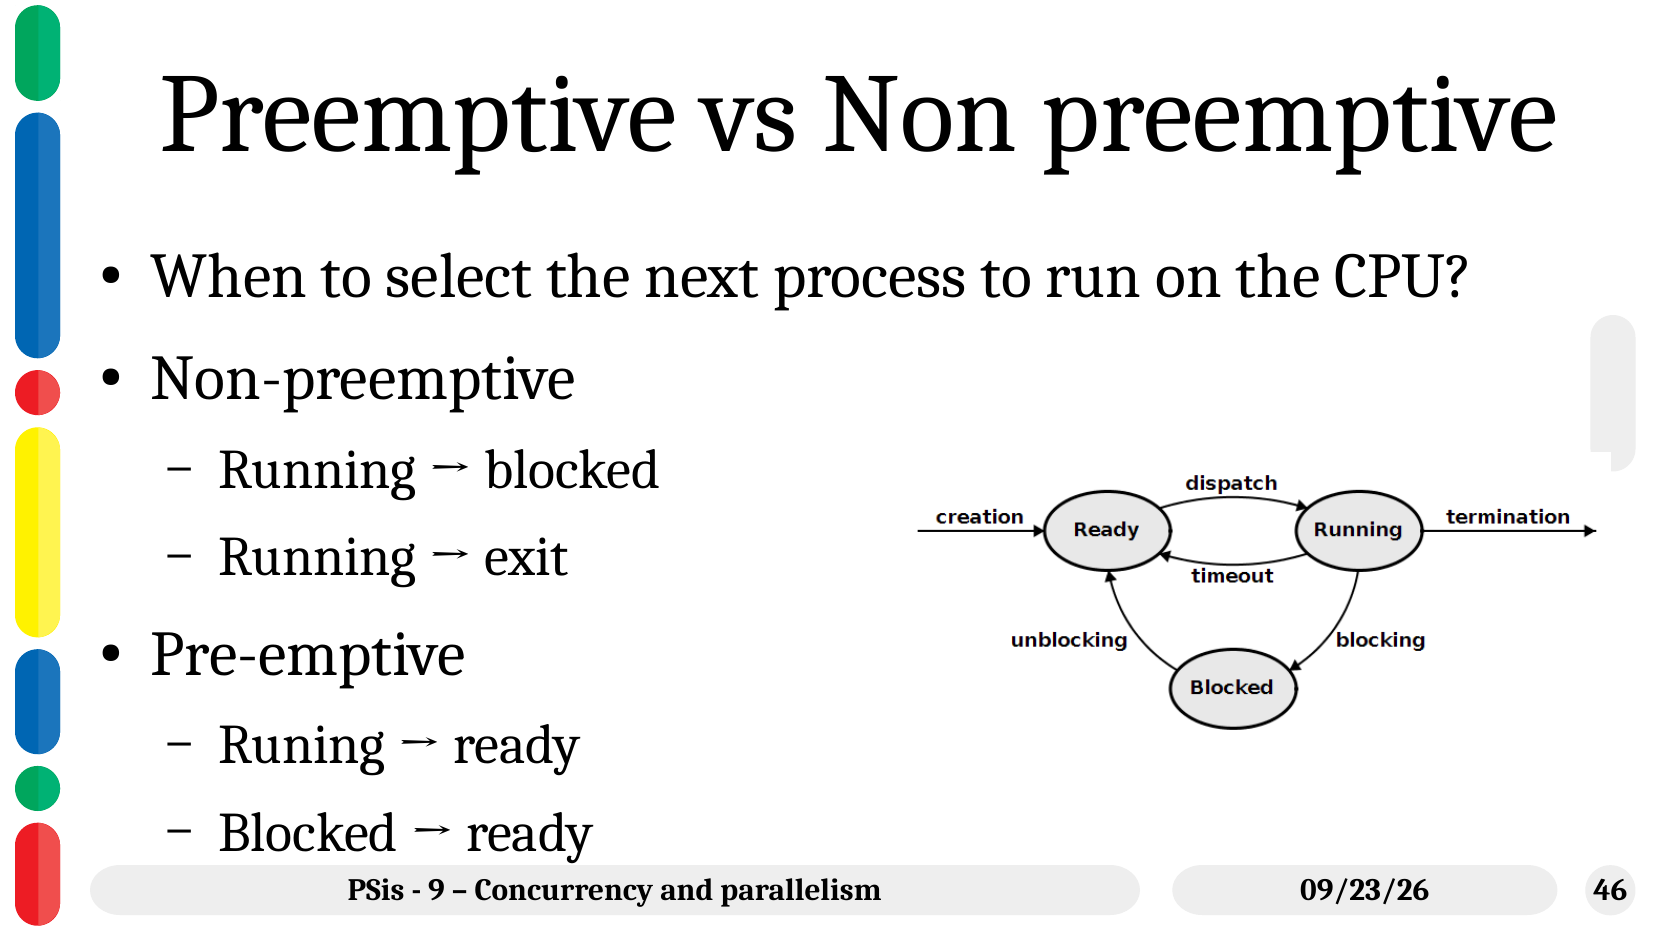

# Preemptive vs Non preemptive
When to select the next process to run on the CPU?
Non-preemptive
Running → blocked
Running → exit
Pre-emptive
Runing → ready
Blocked → ready
PSis - 9 – Concurrency and parallelism
46